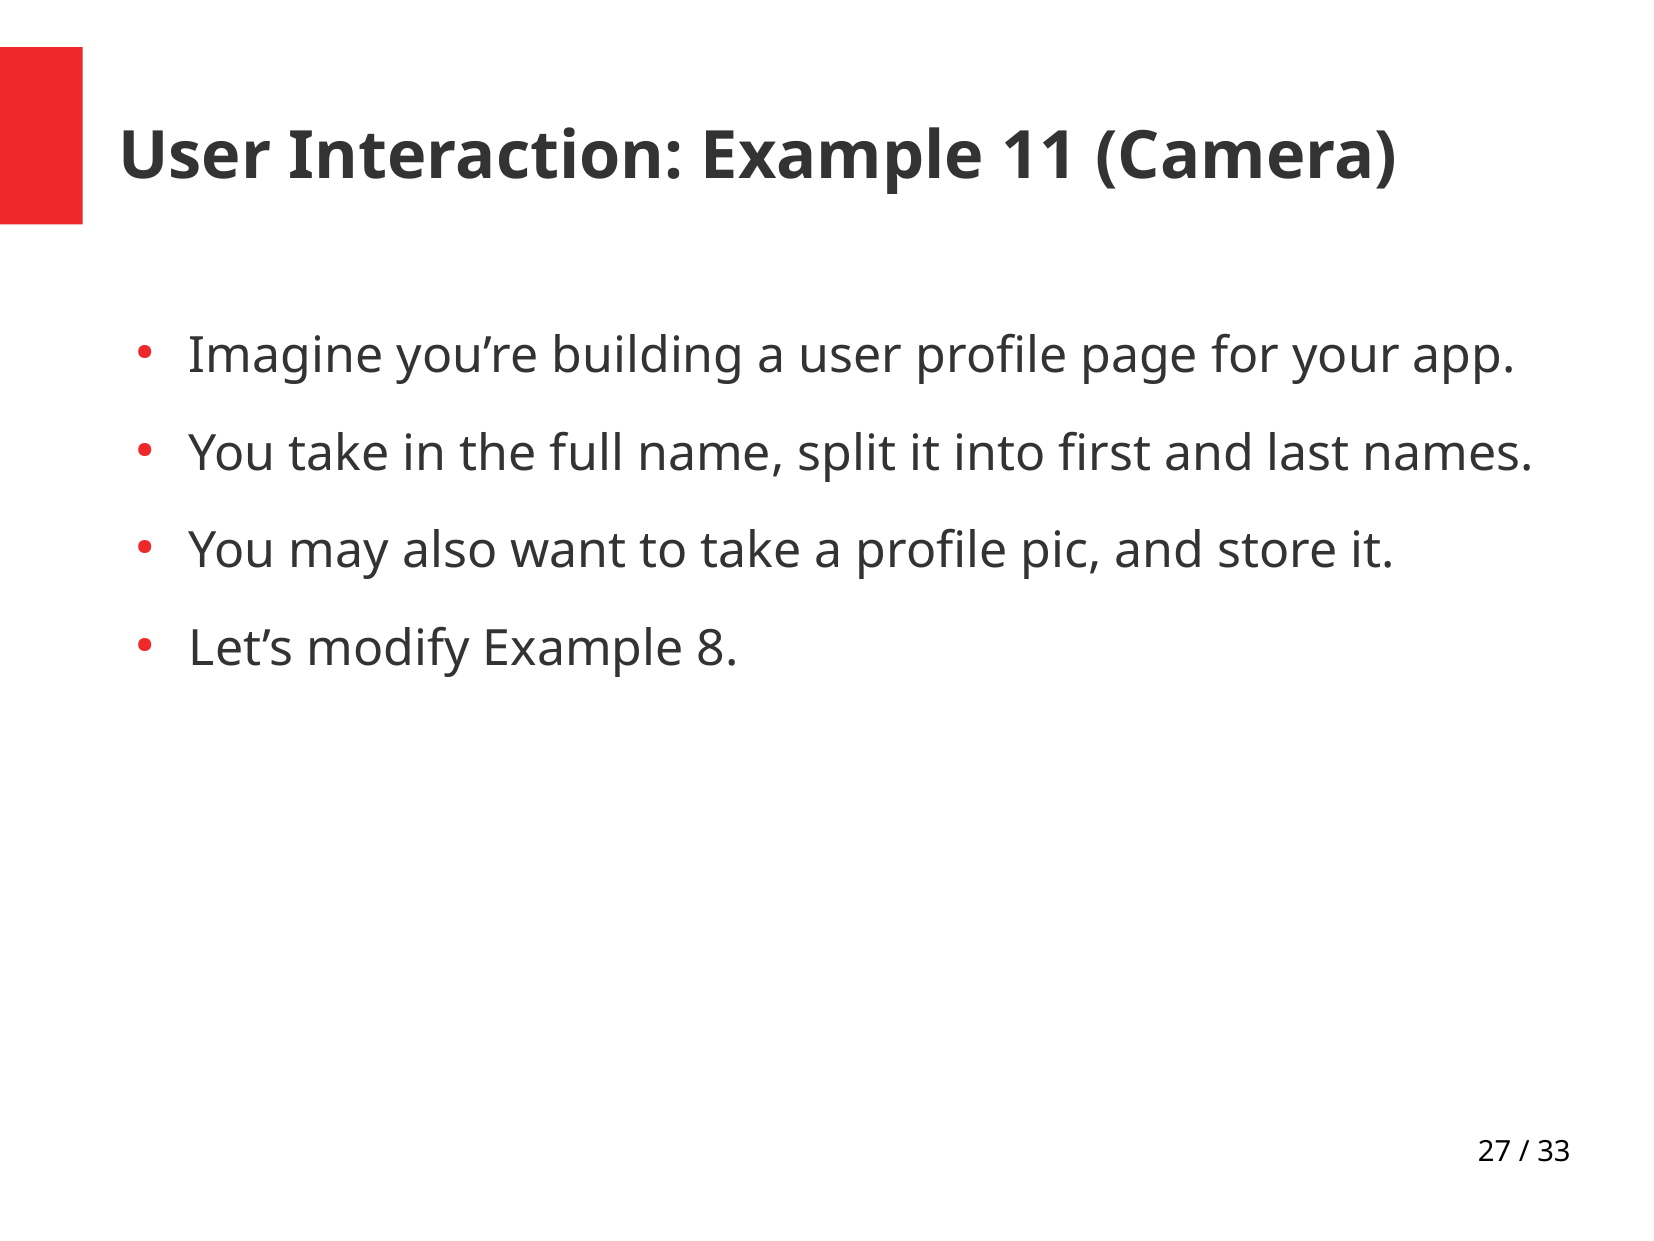

# User Interaction: Example 11 (Camera)
Imagine you’re building a user profile page for your app.
You take in the full name, split it into first and last names.
You may also want to take a profile pic, and store it.
Let’s modify Example 8.
27